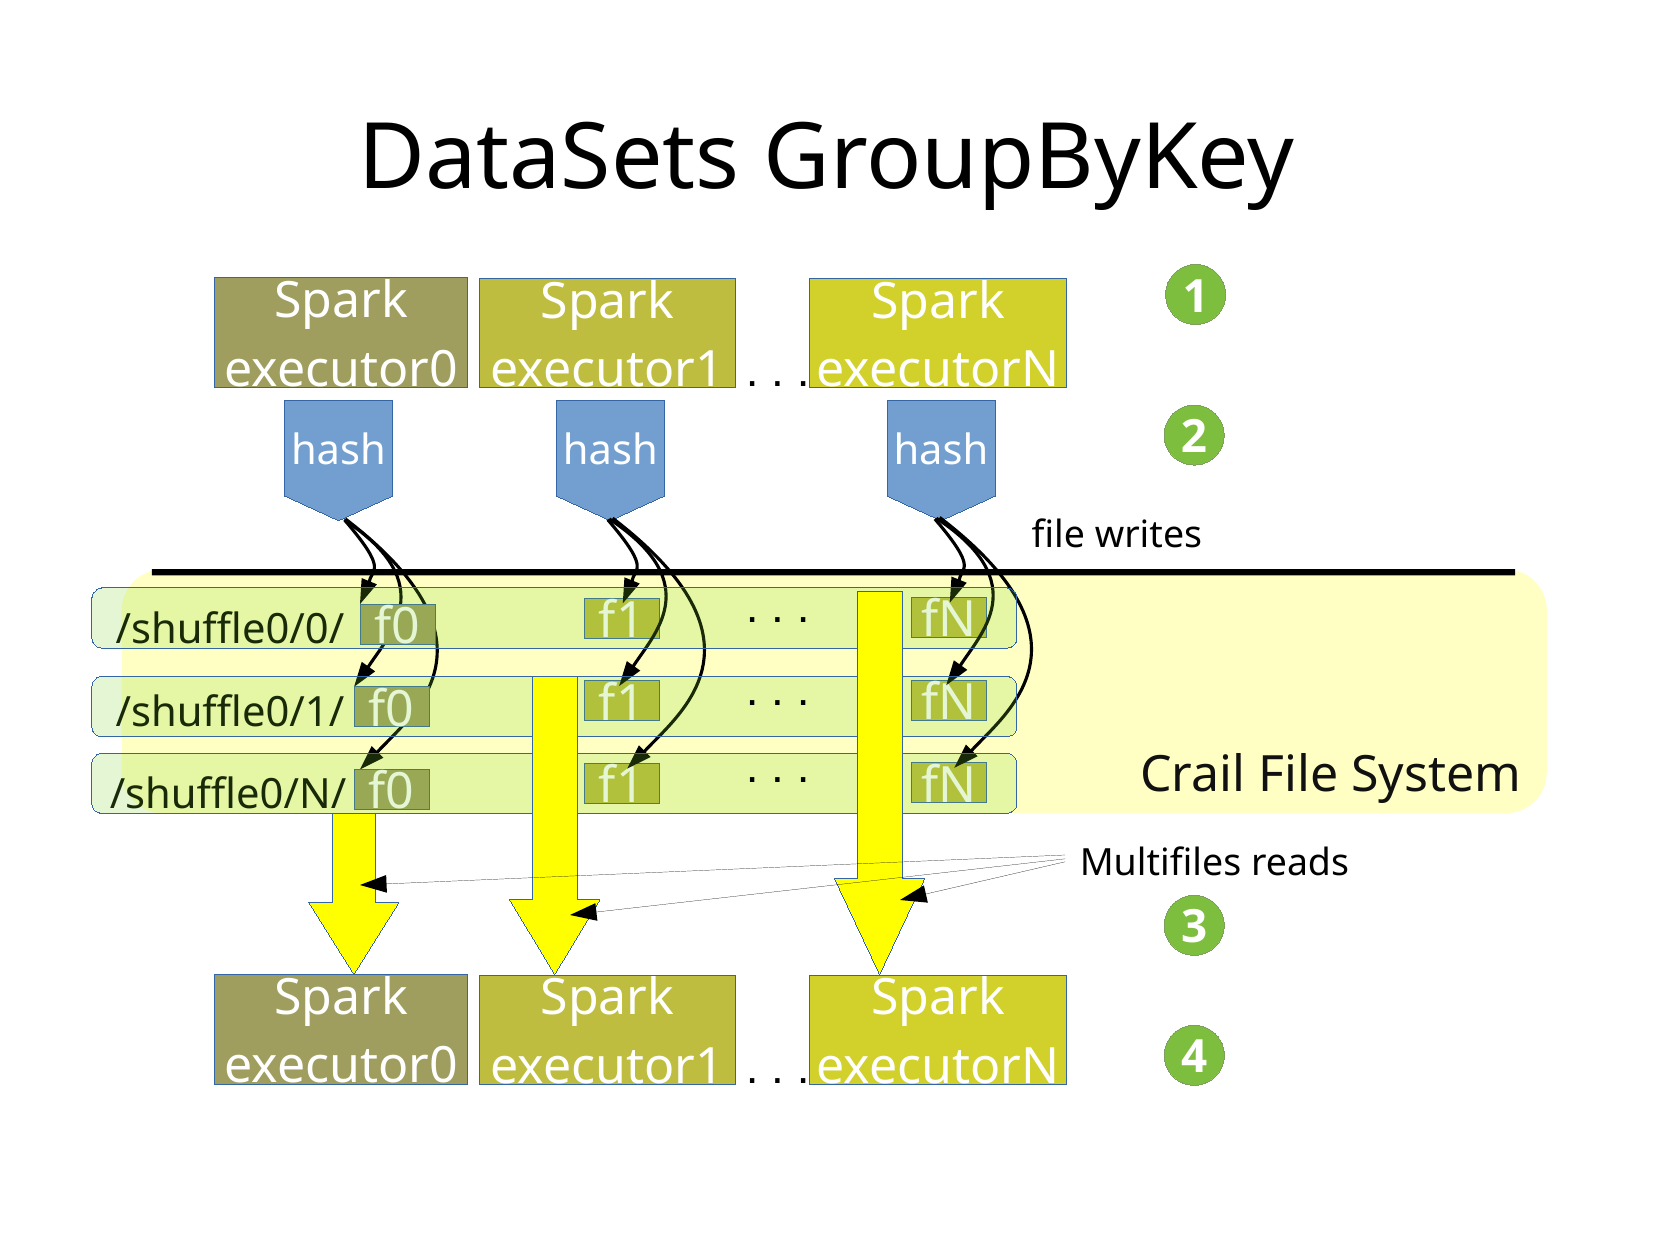

# DataSets GroupByKey
1
Spark
executor0
Spark
executor1
Spark
executorN
. . .
hash
hash
hash
2
file writes
. . .
/shuffle0/0/
fN
f1
f0
. . .
/shuffle0/1/
fN
f1
f0
Crail File System
. . .
/shuffle0/N/
fN
f1
f0
Multifiles reads
3
Spark
executor0
Spark
executor1
Spark
executorN
4
. . .